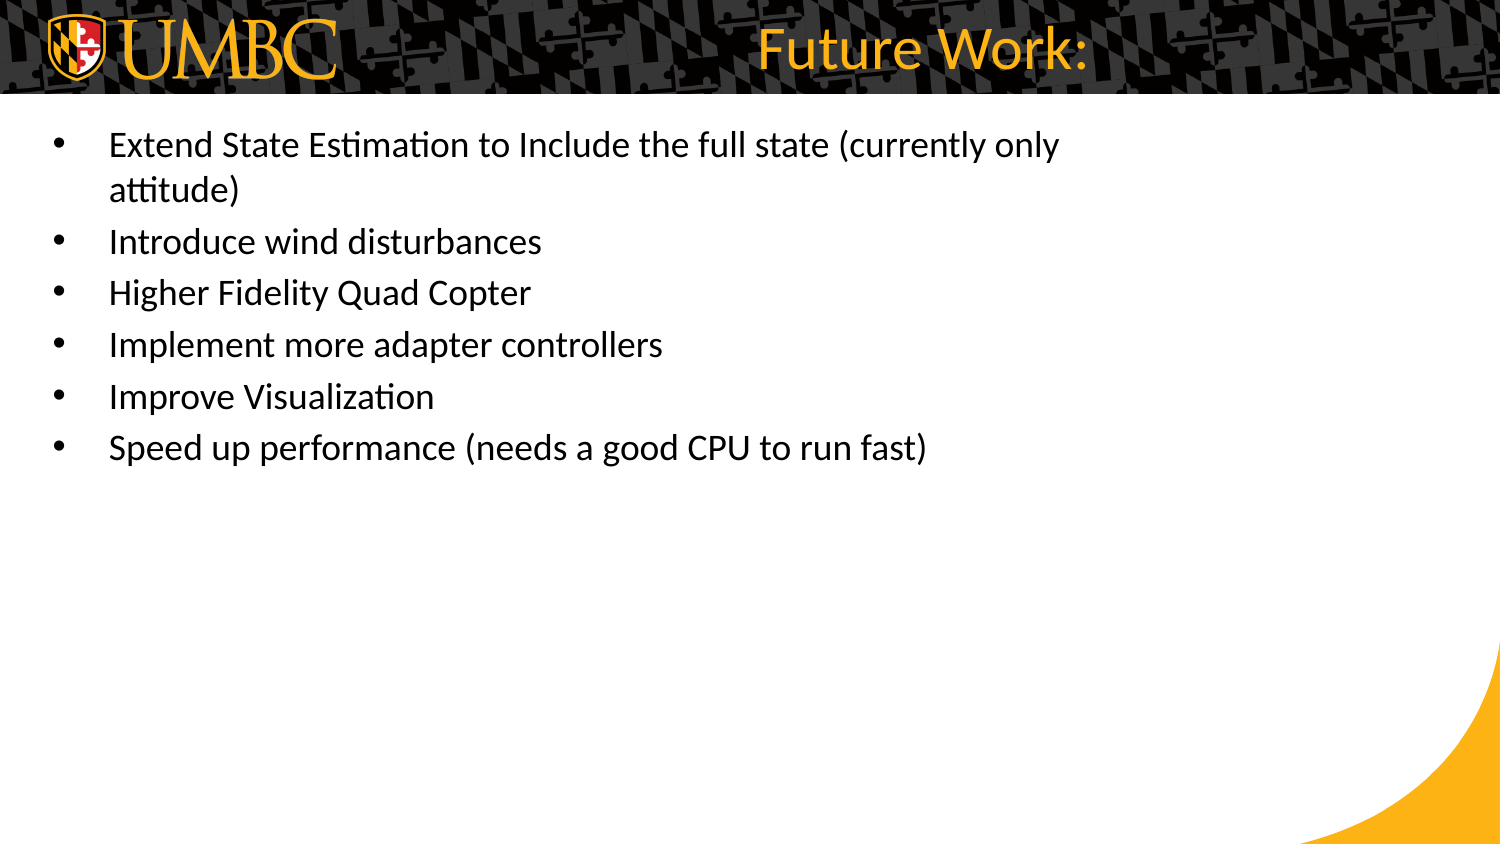

# Future Work:
Extend State Estimation to Include the full state (currently only attitude)
Introduce wind disturbances
Higher Fidelity Quad Copter
Implement more adapter controllers
Improve Visualization
Speed up performance (needs a good CPU to run fast)